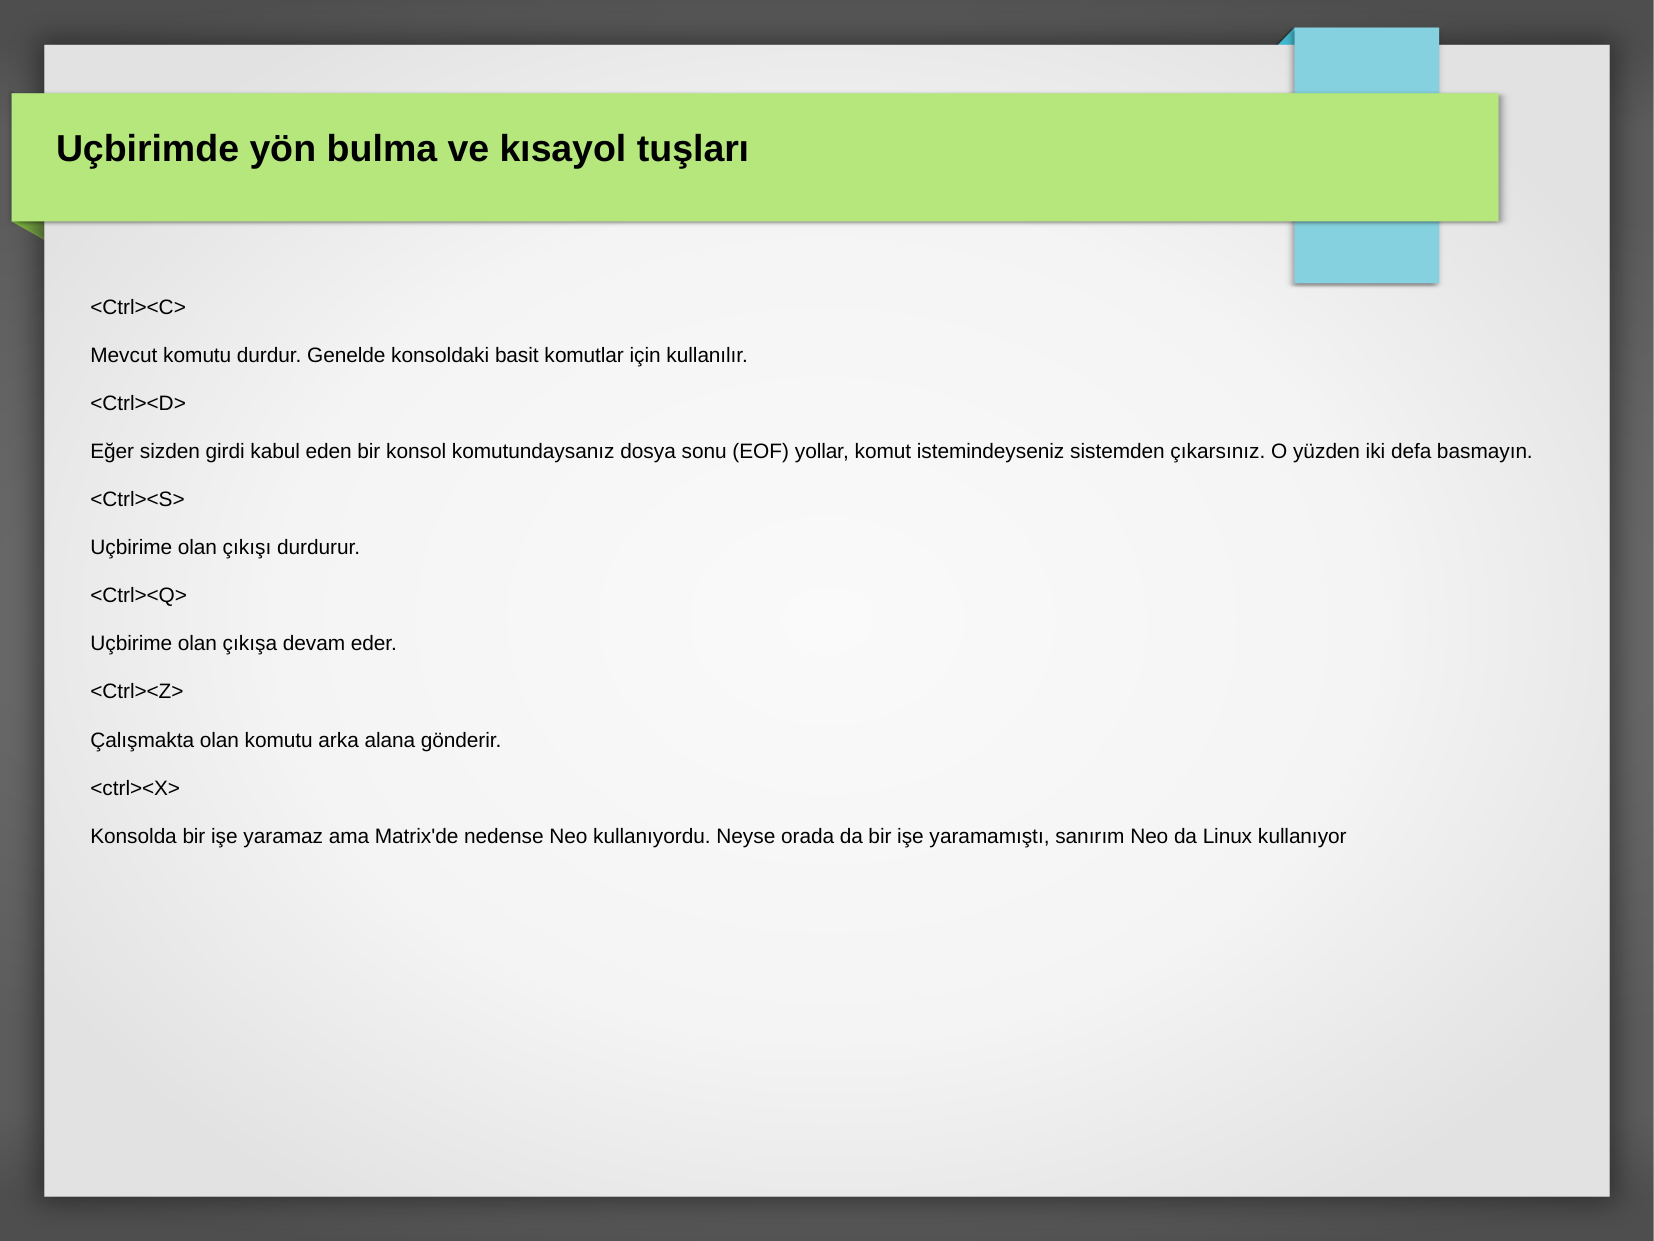

Uçbirimde yön bulma ve kısayol tuşları
<Ctrl><C>
Mevcut komutu durdur. Genelde konsoldaki basit komutlar için kullanılır.
<Ctrl><D>
Eğer sizden girdi kabul eden bir konsol komutundaysanız dosya sonu (EOF) yollar, komut istemindeyseniz sistemden çıkarsınız. O yüzden iki defa basmayın.
<Ctrl><S>
Uçbirime olan çıkışı durdurur.
<Ctrl><Q>
Uçbirime olan çıkışa devam eder.
<Ctrl><Z>
Çalışmakta olan komutu arka alana gönderir.
<ctrl><X>
Konsolda bir işe yaramaz ama Matrix'de nedense Neo kullanıyordu. Neyse orada da bir işe yaramamıştı, sanırım Neo da Linux kullanıyor